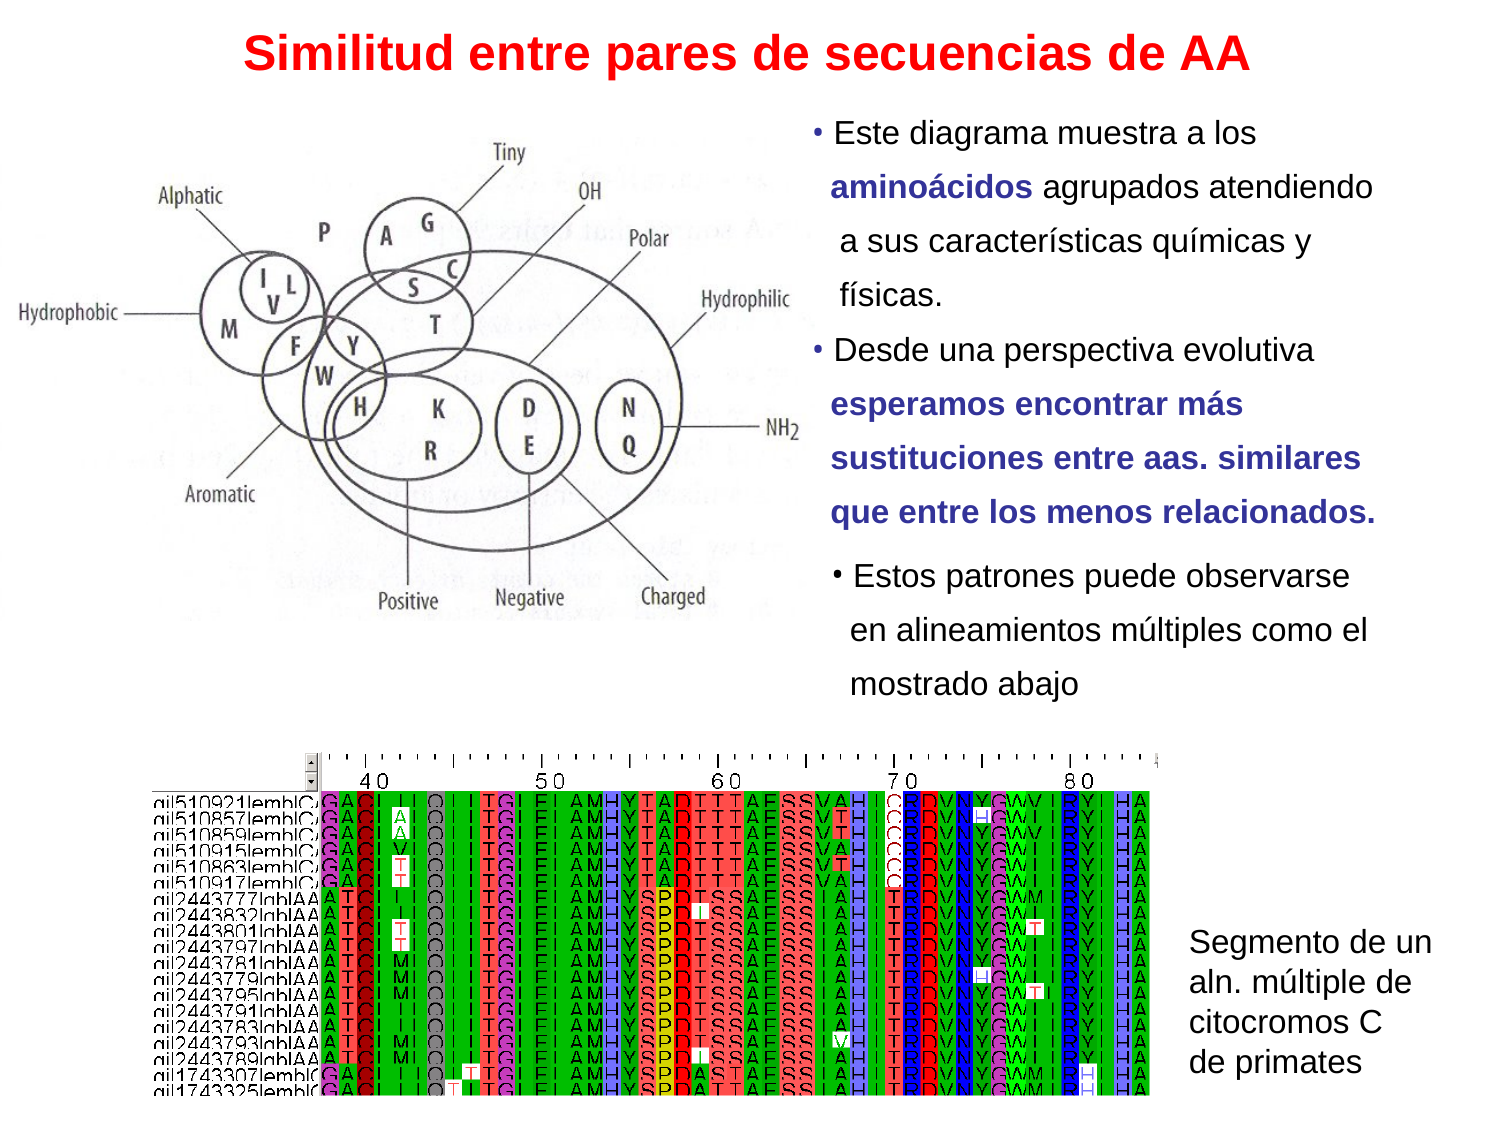

Similitud entre pares de secuencias de AA
 Este diagrama muestra a los
 aminoácidos agrupados atendiendo
 a sus características químicas y
 físicas.
 Desde una perspectiva evolutiva
 esperamos encontrar más
 sustituciones entre aas. similares
 que entre los menos relacionados.
 Estos patrones puede observarse
 en alineamientos múltiples como el
 mostrado abajo
Segmento de un
aln. múltiple de
citocromos C
de primates